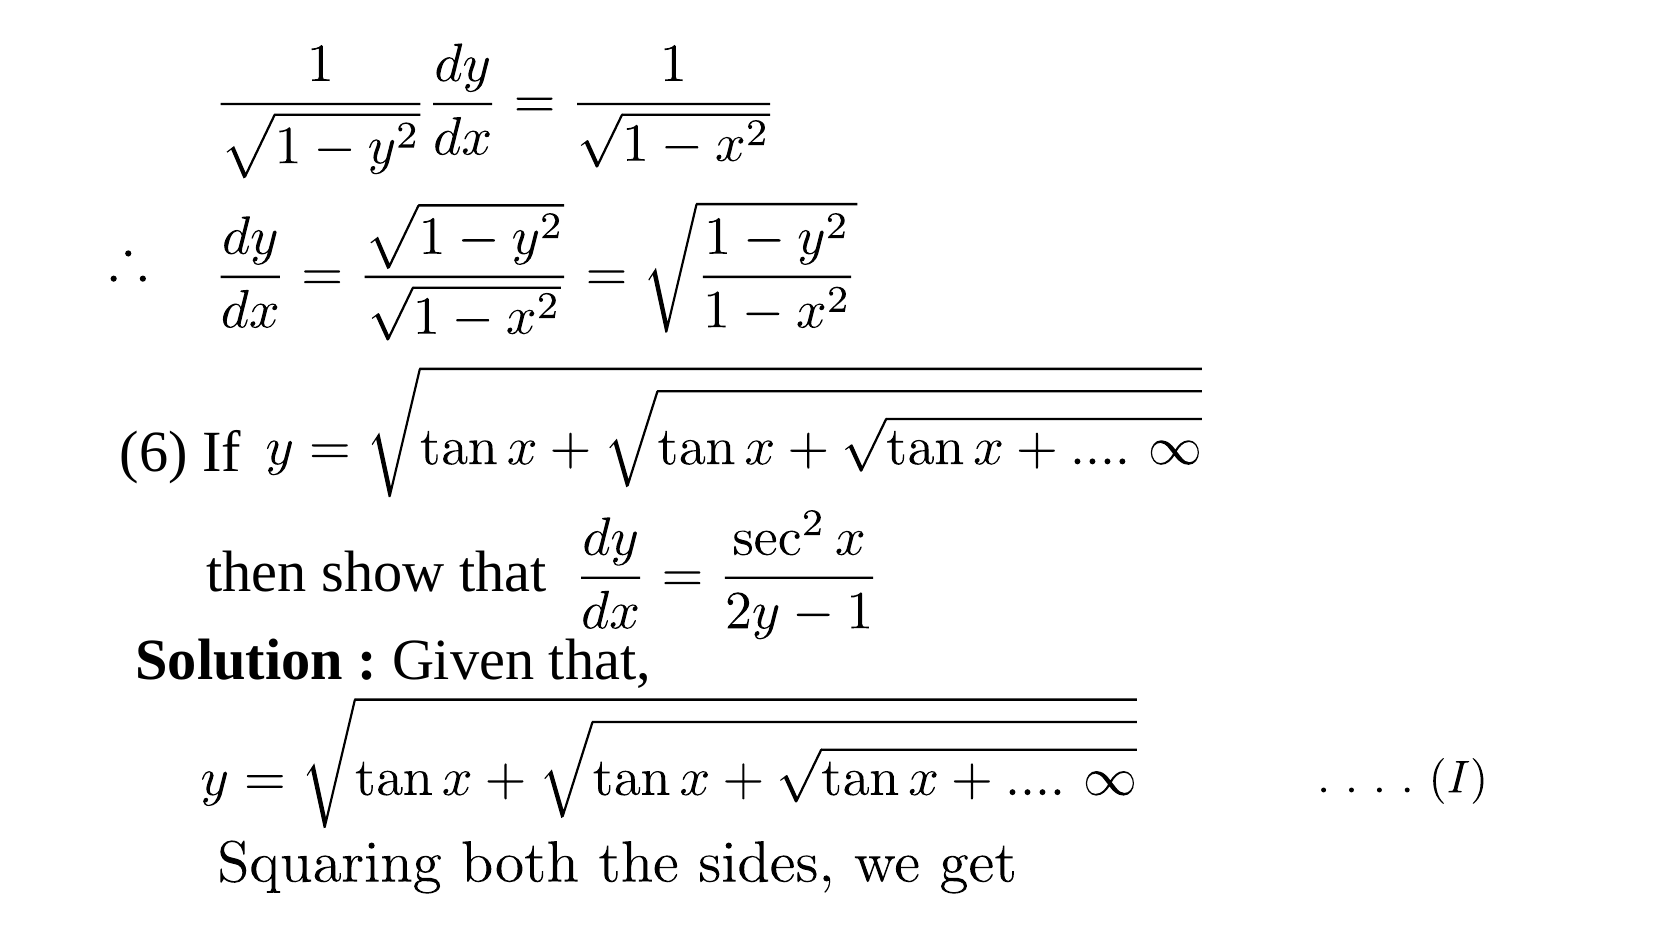

# (6) If then show that Solution : Given that,